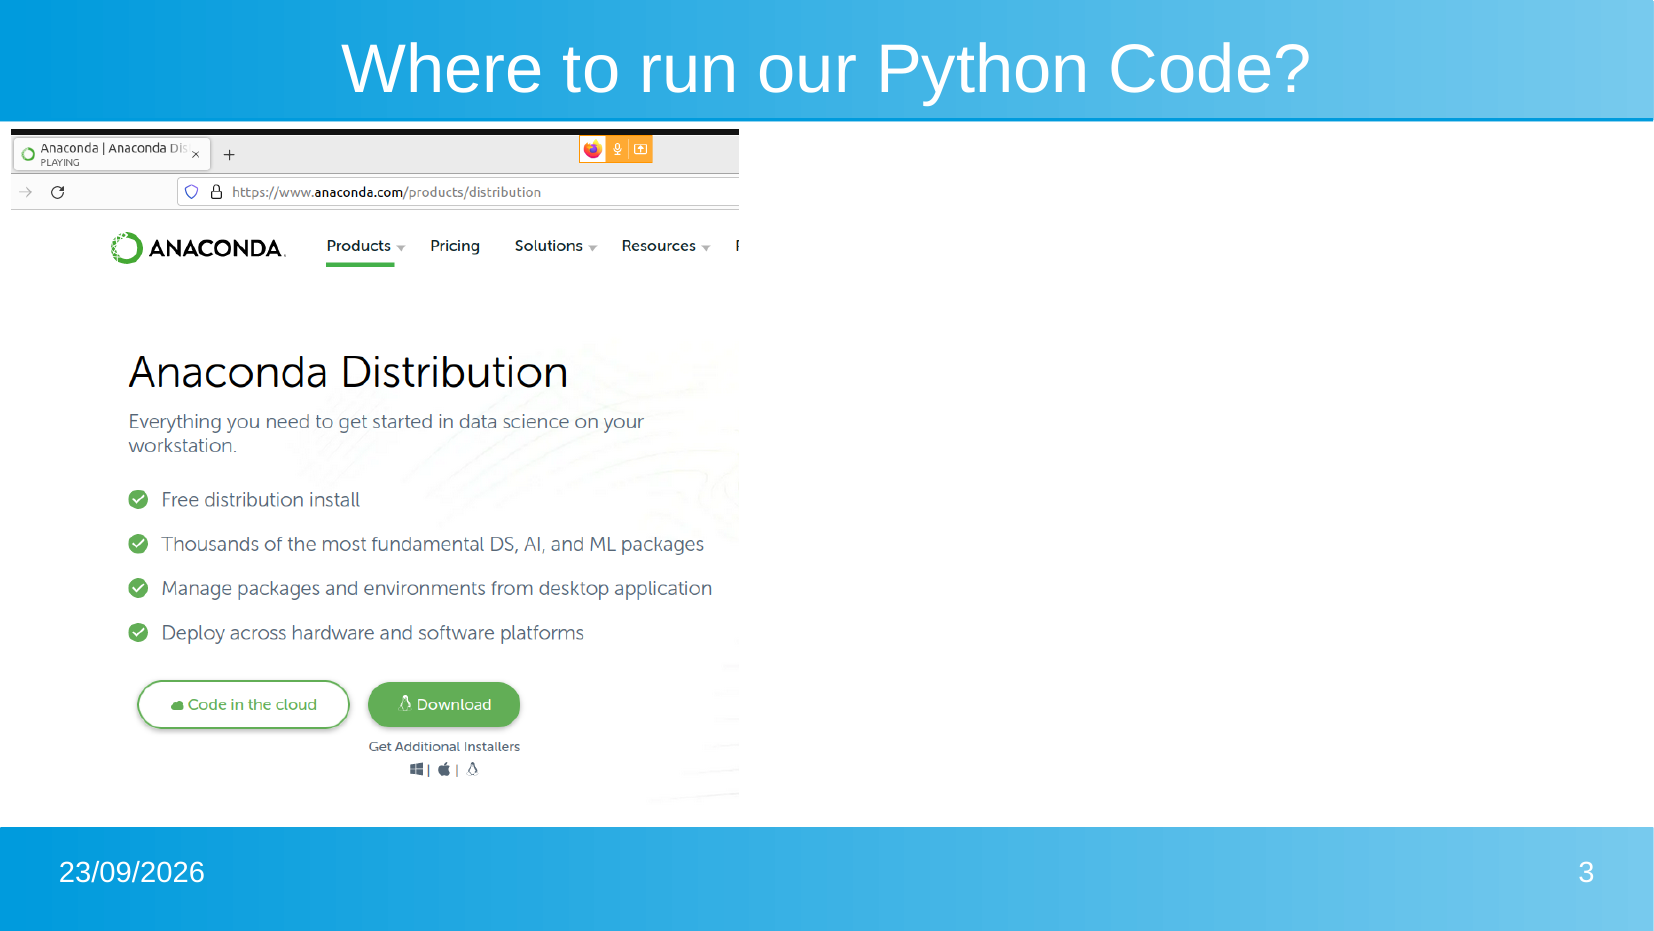

# Where to run our Python Code?
3